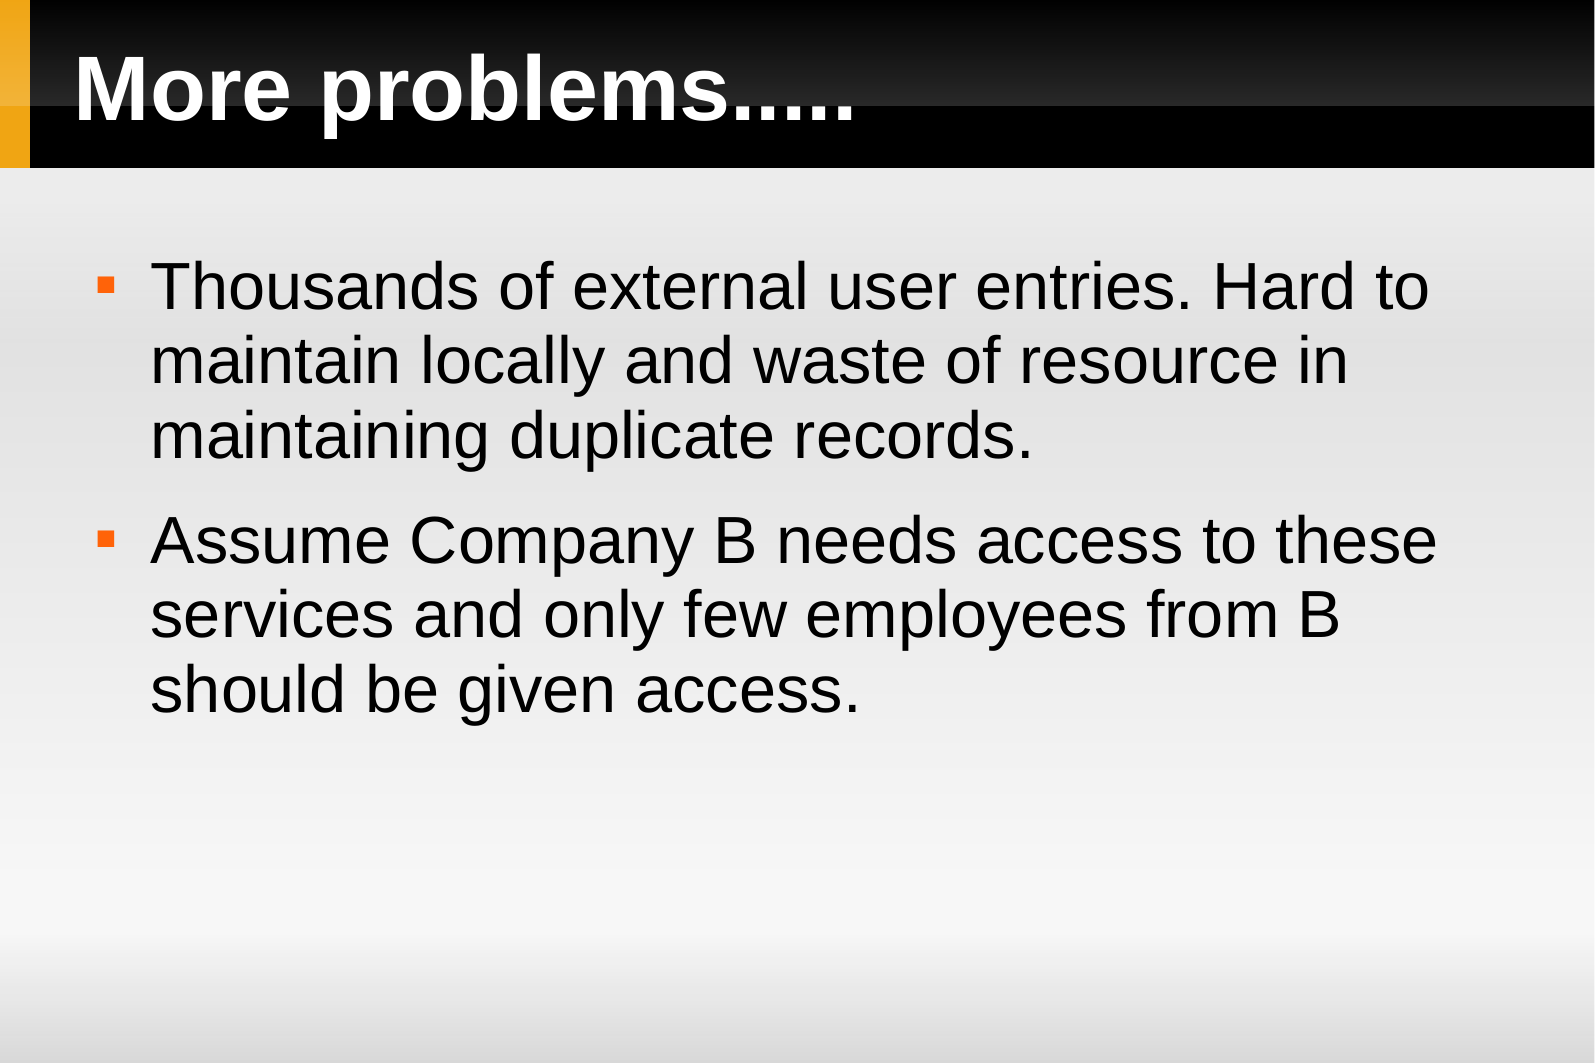

# More problems.....
Thousands of external user entries. Hard to maintain locally and waste of resource in maintaining duplicate records.
Assume Company B needs access to these services and only few employees from B should be given access.